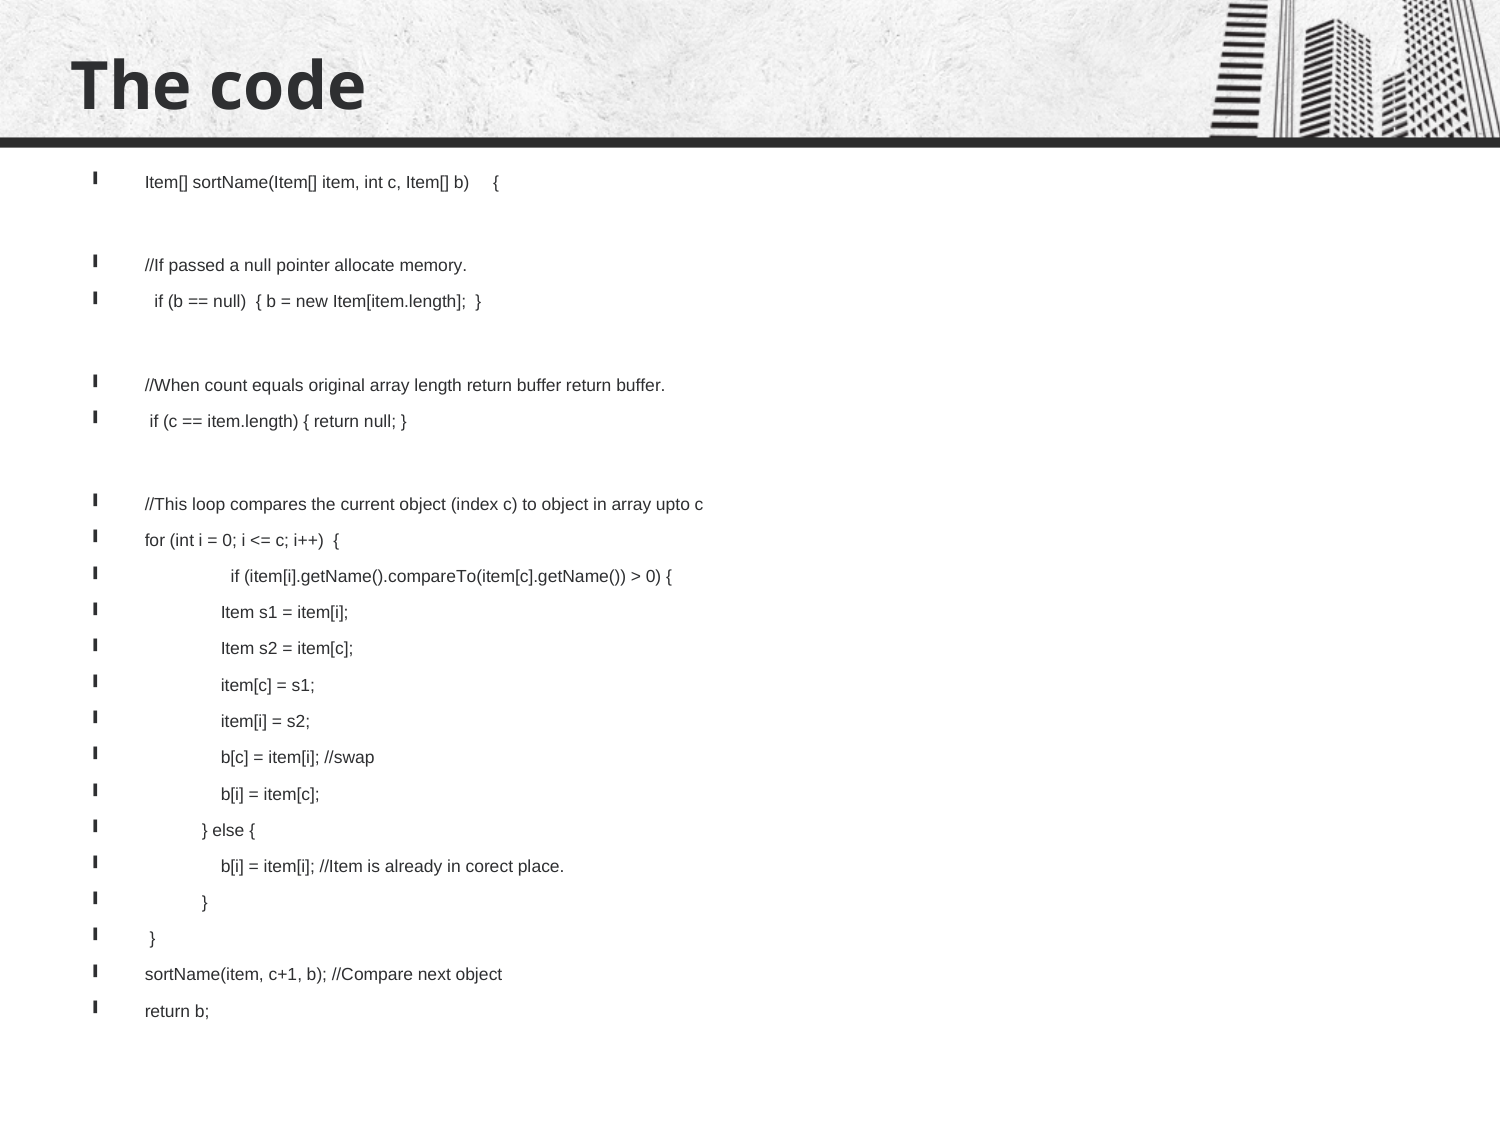

# The code
Item[] sortName(Item[] item, int c, Item[] b) {
//If passed a null pointer allocate memory.
 if (b == null) { b = new Item[item.length]; }
//When count equals original array length return buffer return buffer.
 if (c == item.length) { return null; }
//This loop compares the current object (index c) to object in array upto c
for (int i = 0; i <= c; i++) {
	if (item[i].getName().compareTo(item[c].getName()) > 0) {
 Item s1 = item[i];
 Item s2 = item[c];
 item[c] = s1;
 item[i] = s2;
 b[c] = item[i]; //swap
 b[i] = item[c];
 } else {
 b[i] = item[i]; //Item is already in corect place.
 }
 }
sortName(item, c+1, b); //Compare next object
return b;